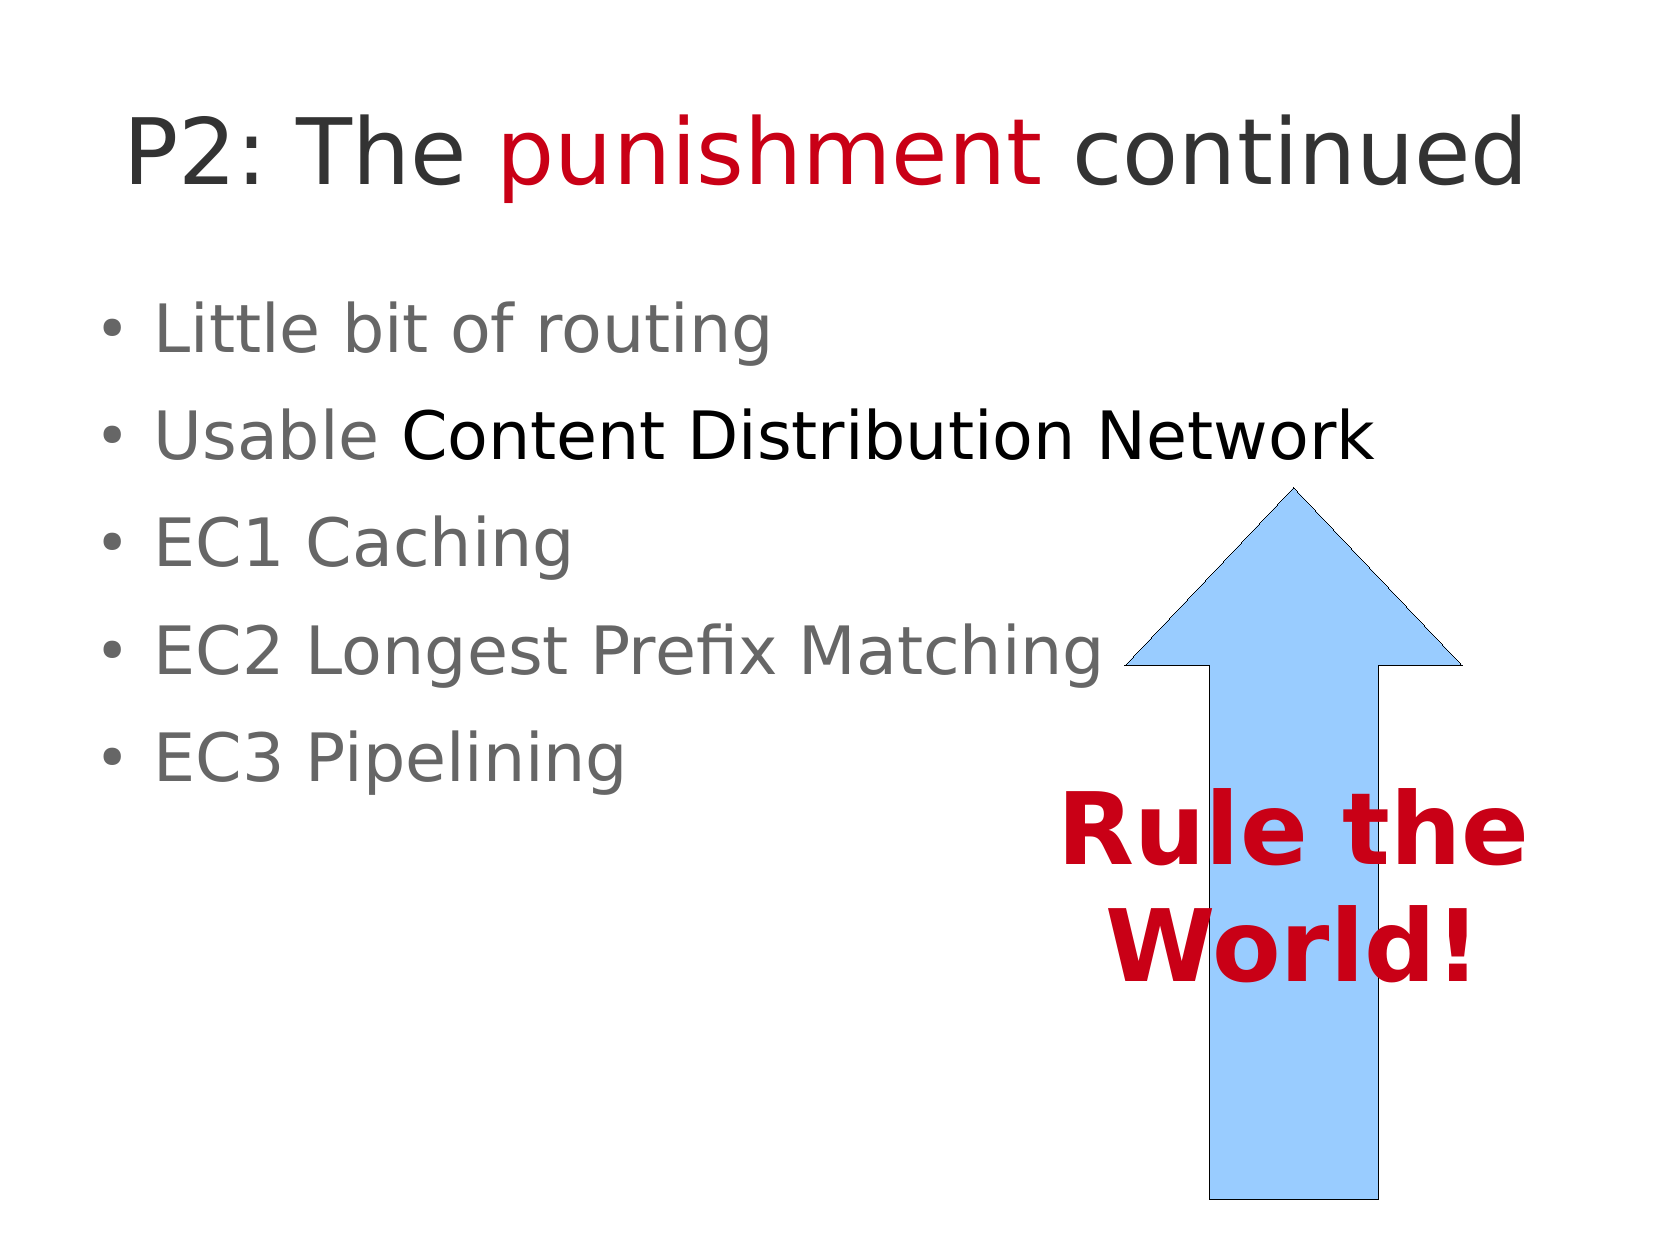

# P2: The punishment continued
Little bit of routing
Usable Content Distribution Network
EC1 Caching
EC2 Longest Prefix Matching
EC3 Pipelining
Rule the
World!